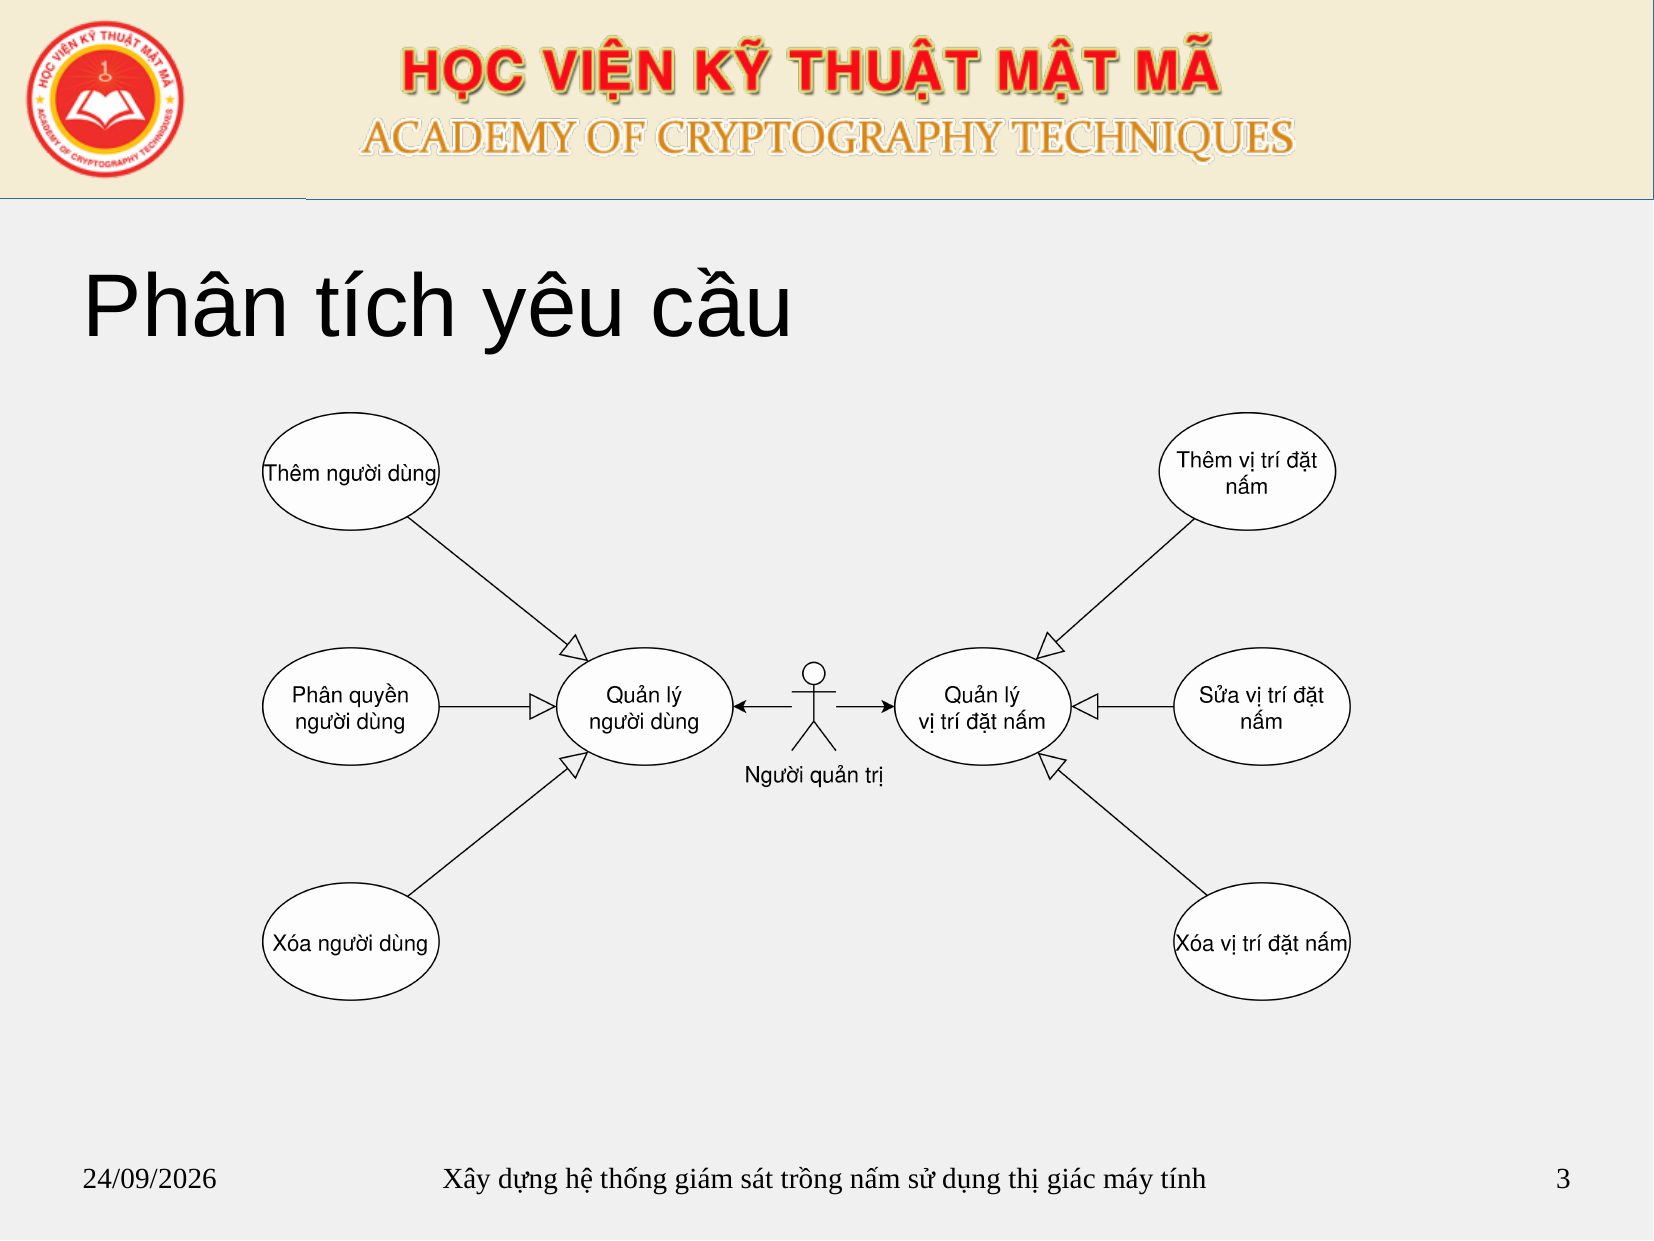

# Phân tích yêu cầu
Xây dựng hệ thống giám sát trồng nấm sử dụng thị giác máy tính
3